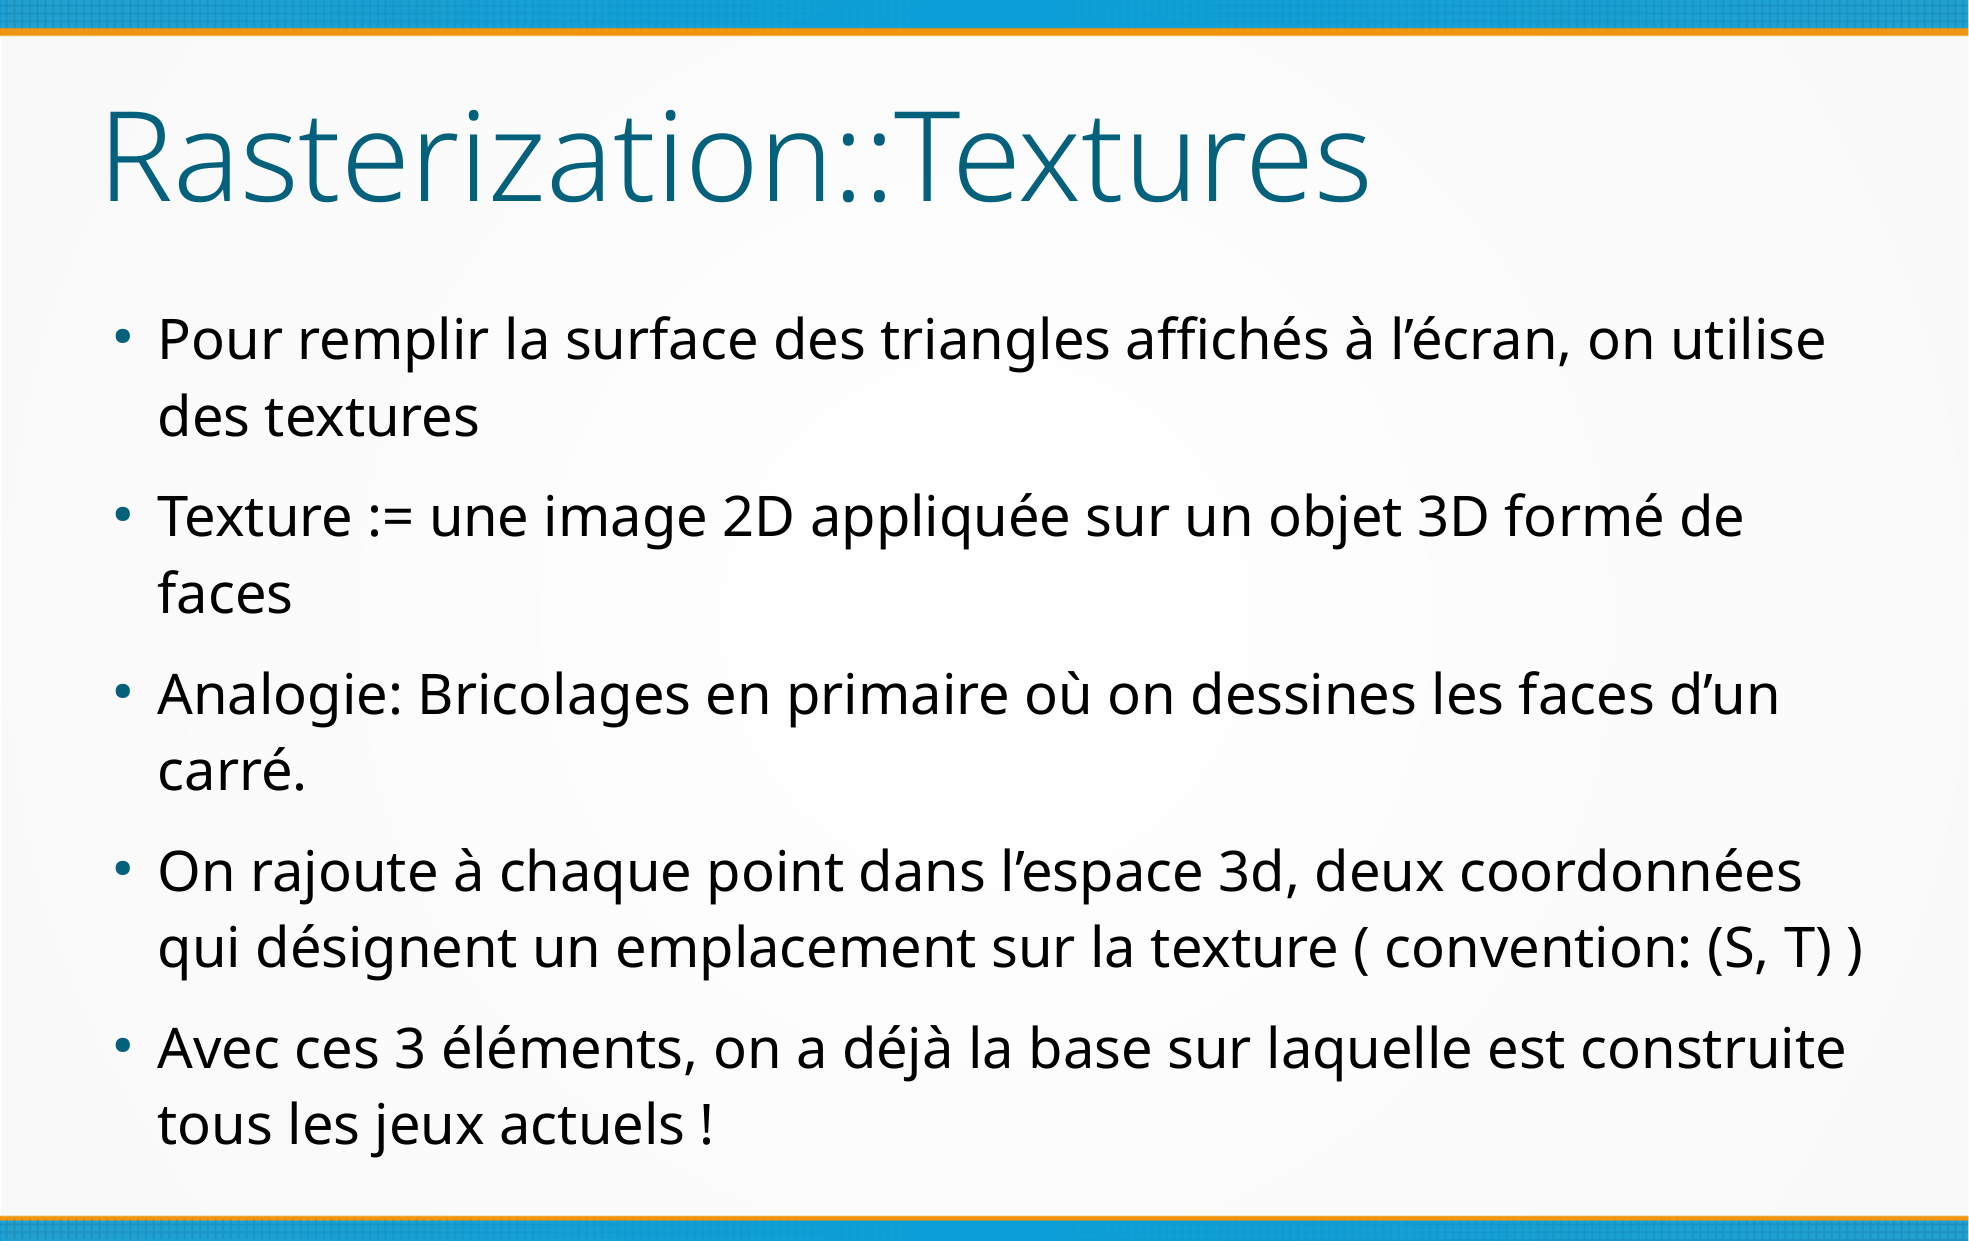

# Rasterization::Textures
Pour remplir la surface des triangles affichés à l’écran, on utilise des textures
Texture := une image 2D appliquée sur un objet 3D formé de faces
Analogie: Bricolages en primaire où on dessines les faces d’un carré.
On rajoute à chaque point dans l’espace 3d, deux coordonnées qui désignent un emplacement sur la texture ( convention: (S, T) )
Avec ces 3 éléments, on a déjà la base sur laquelle est construite tous les jeux actuels !